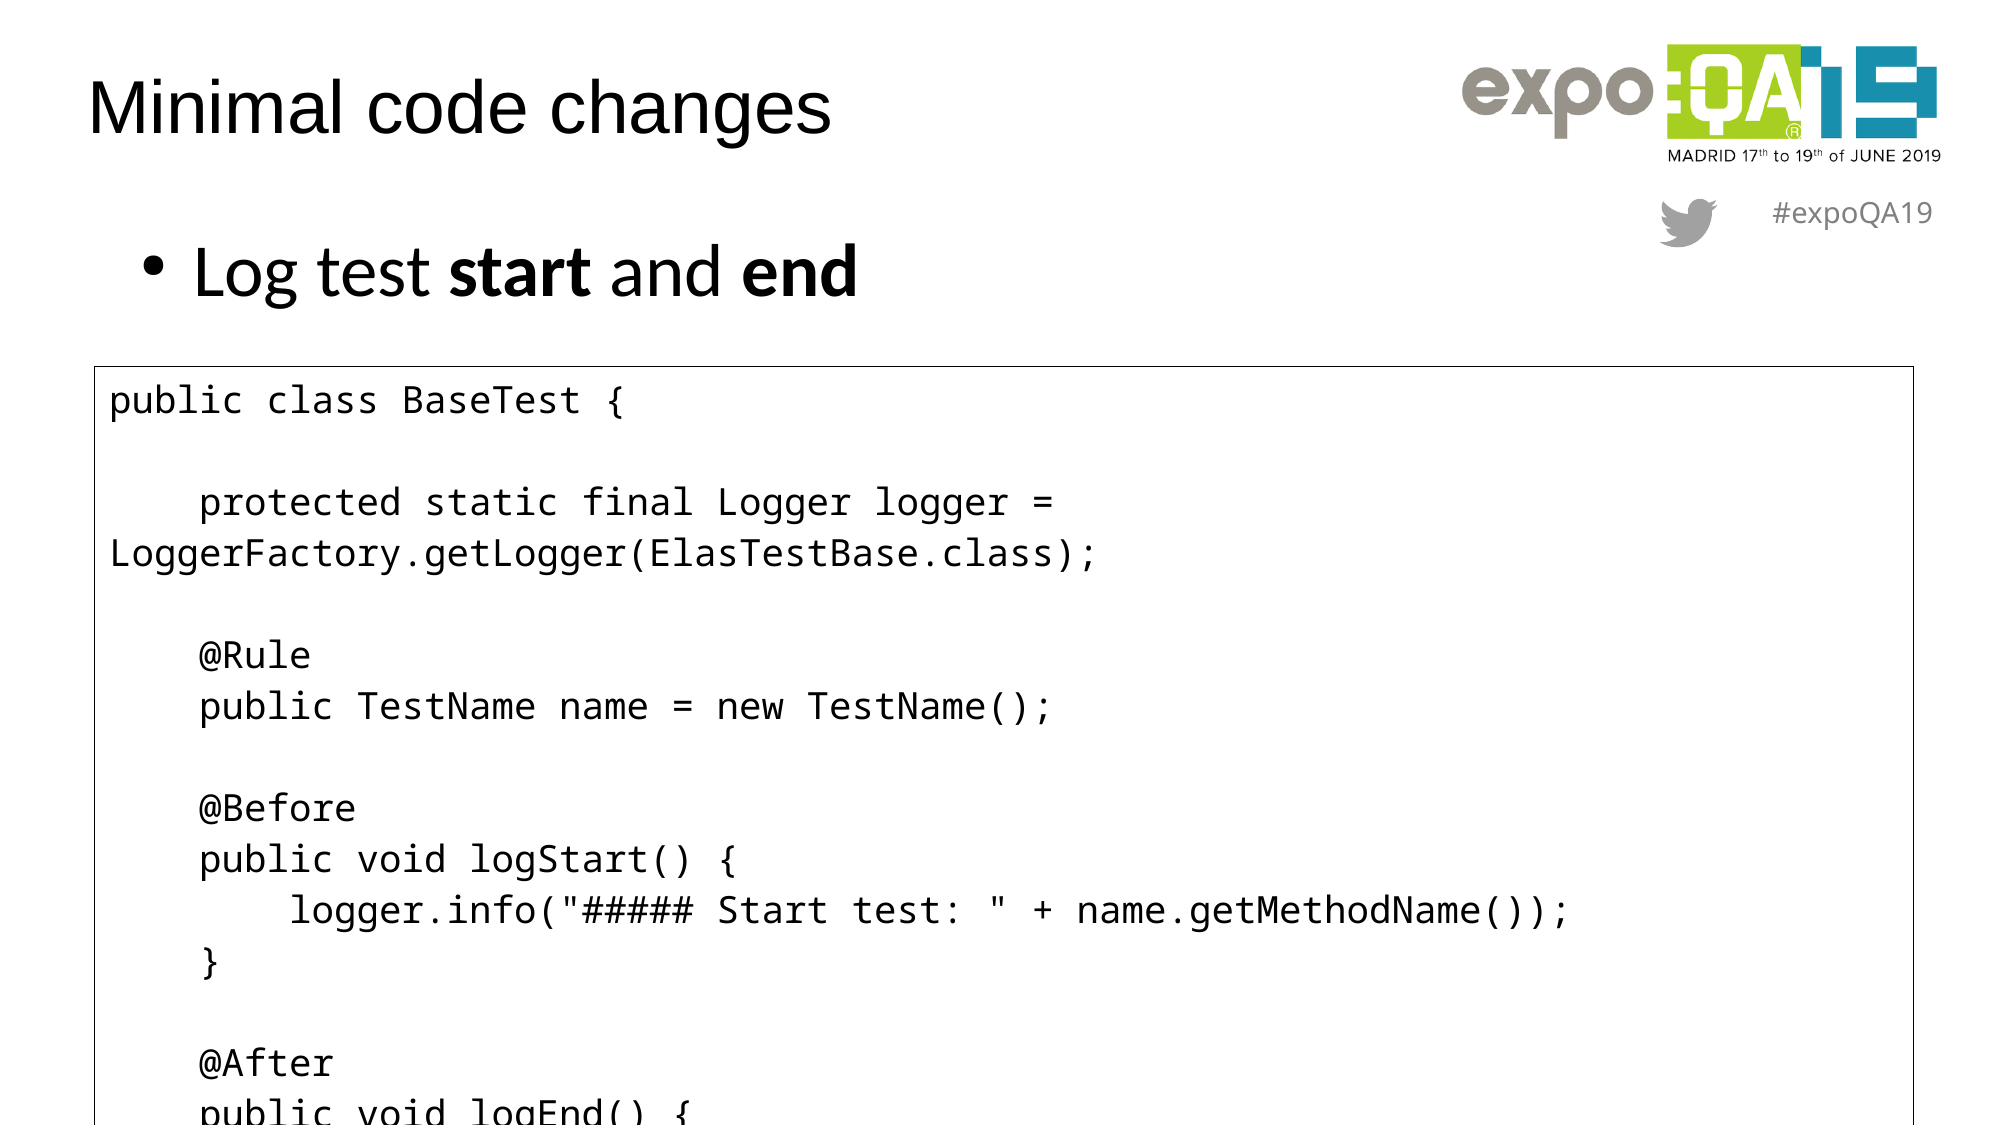

# Minimal code changes
Log test start and end
public class BaseTest {
 protected static final Logger logger = LoggerFactory.getLogger(ElasTestBase.class);
 @Rule
 public TestName name = new TestName();
 @Before
 public void logStart() {
 logger.info("##### Start test: " + name.getMethodName());
 }
 @After
 public void logEnd() {
 logger.info("##### Finish test: " + name.getMethodName());
 }
}